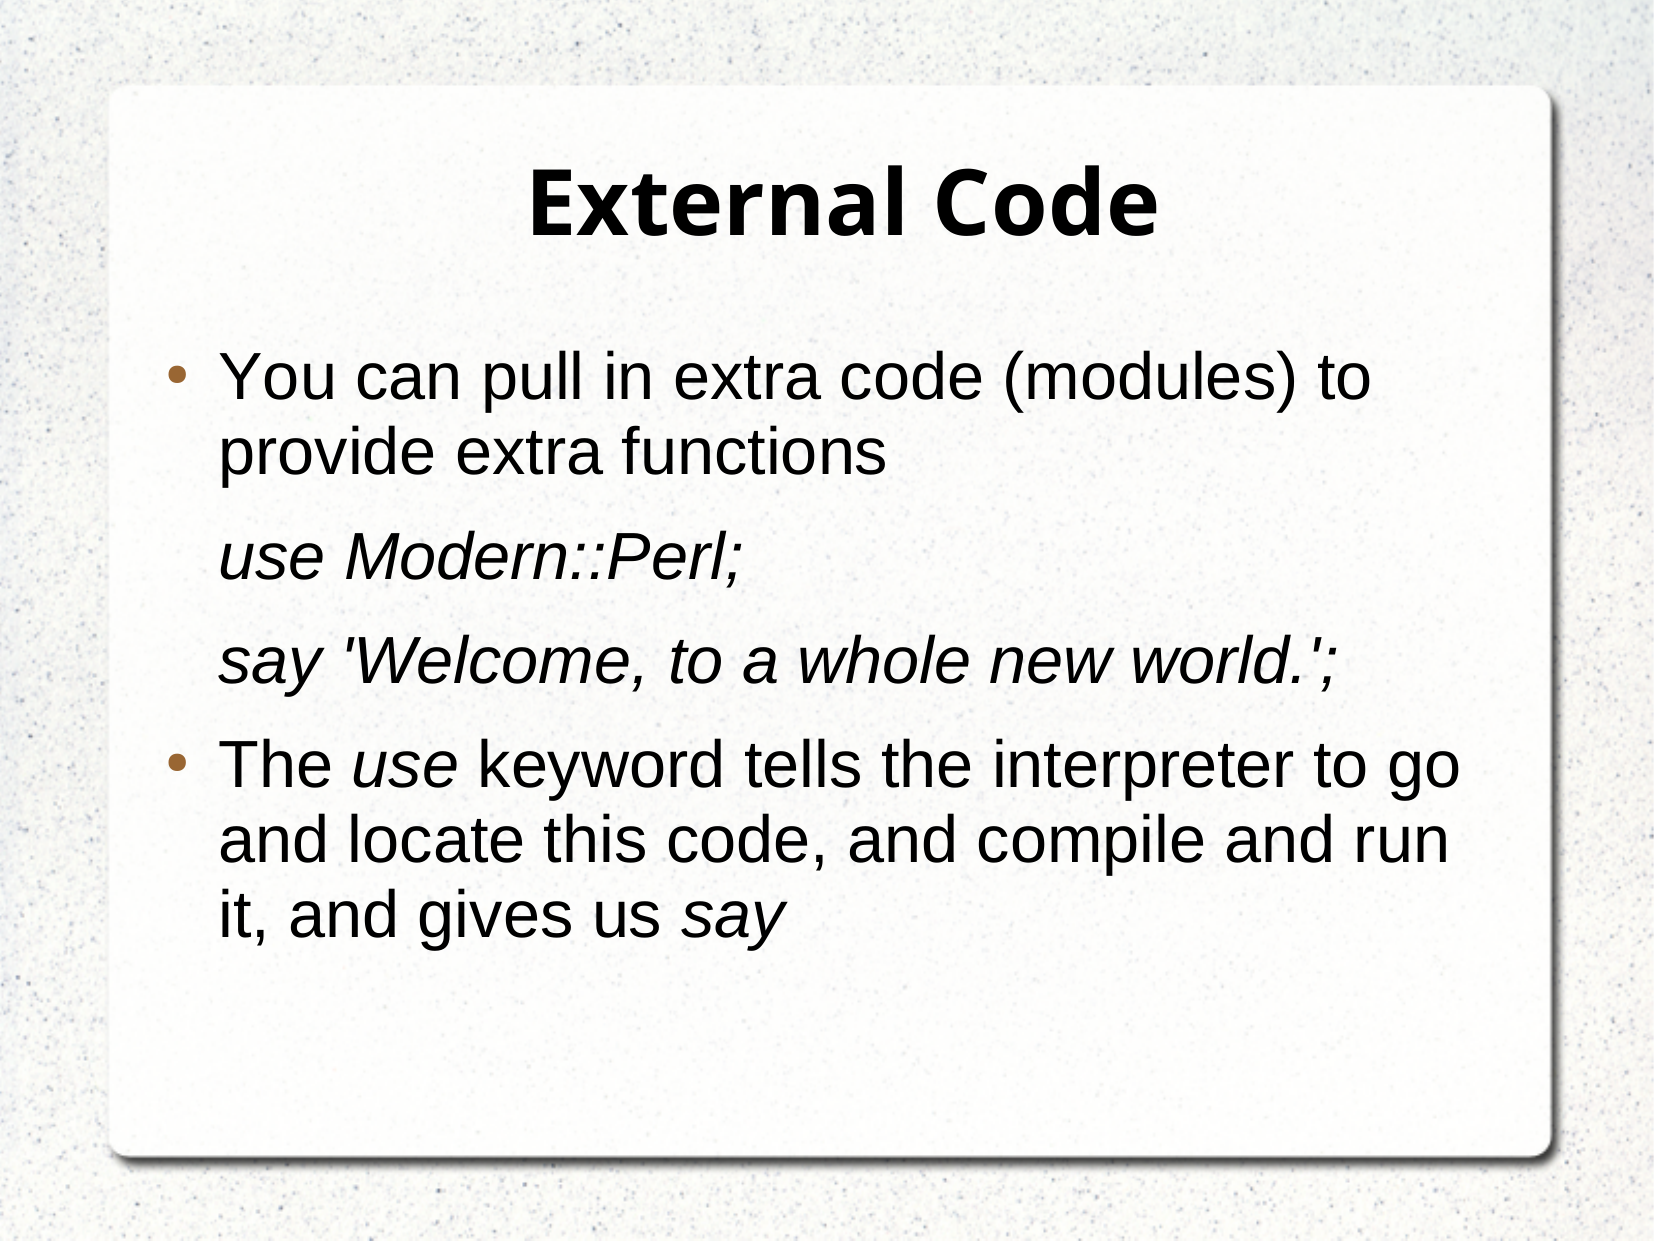

# External Code
You can pull in extra code (modules) to provide extra functions
use Modern::Perl;
say 'Welcome, to a whole new world.';
The use keyword tells the interpreter to go and locate this code, and compile and run it, and gives us say